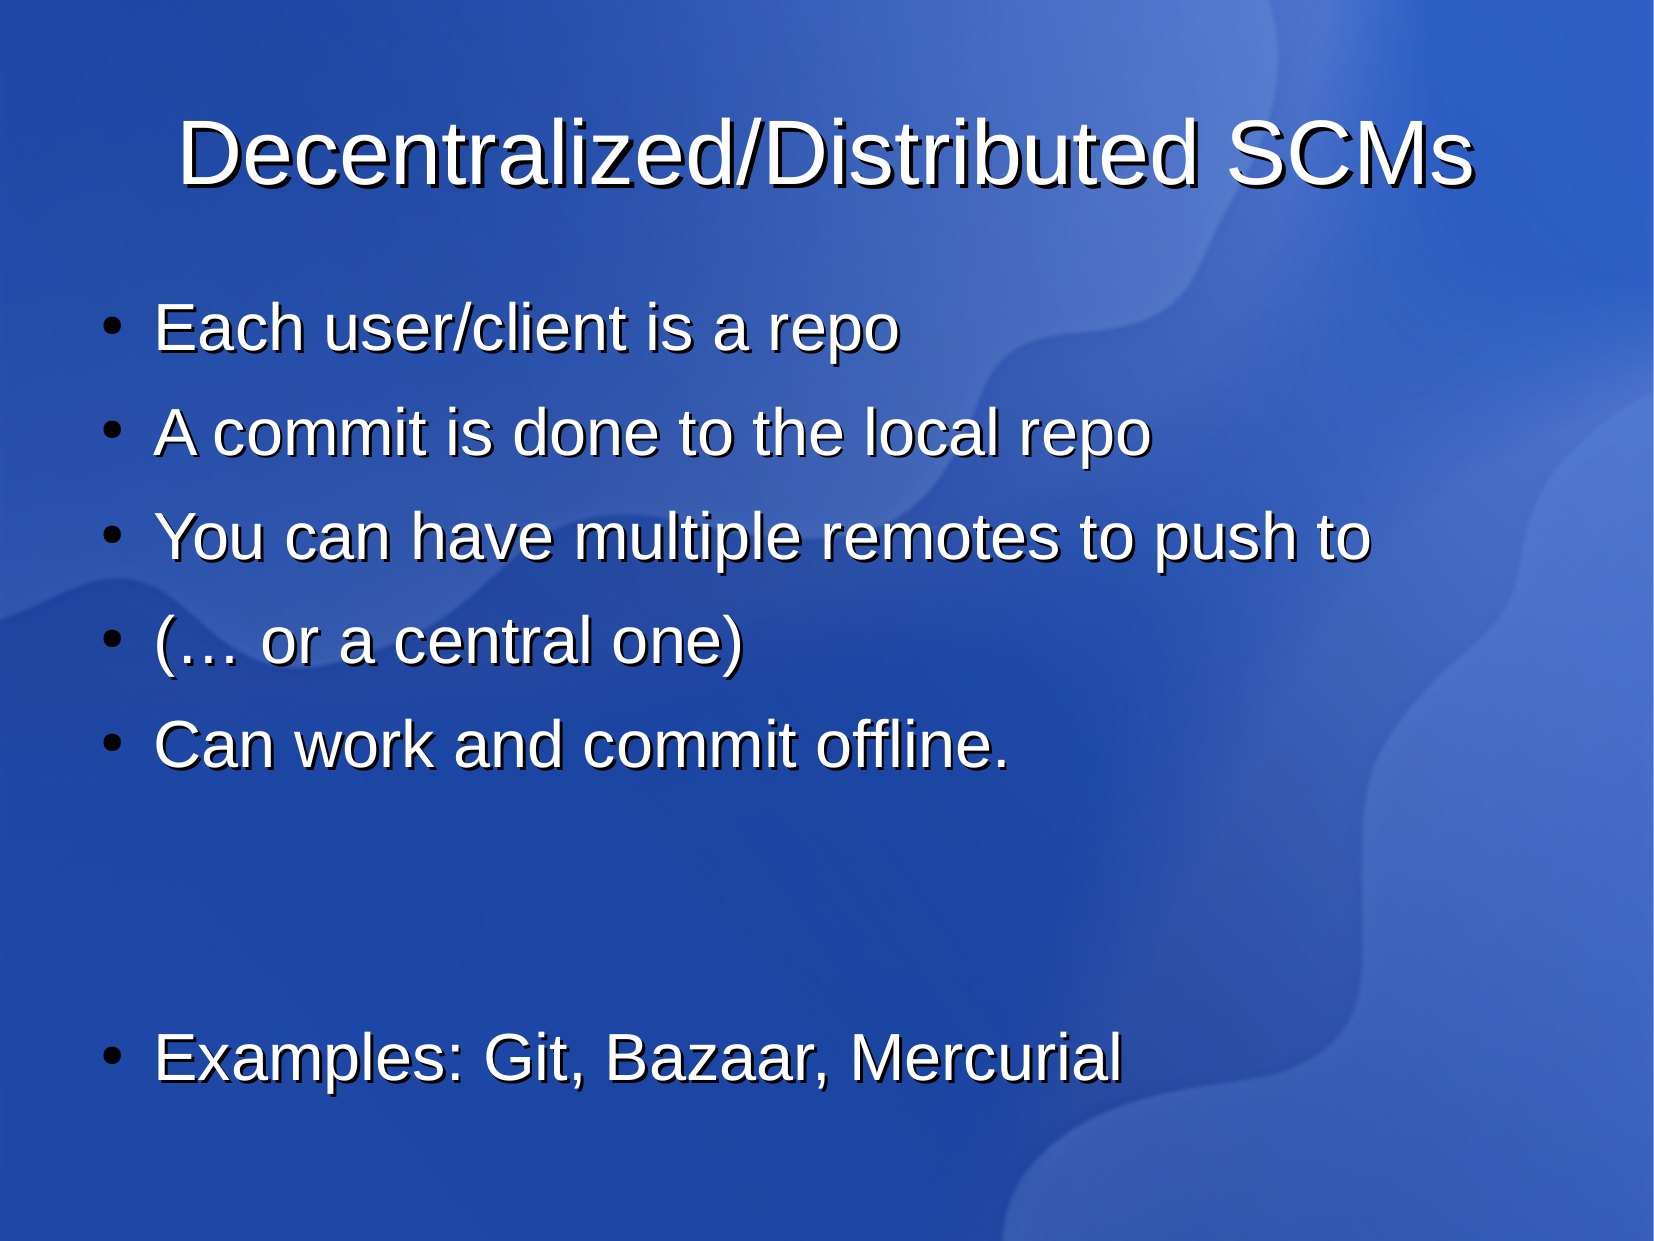

# Decentralized/Distributed SCMs
Each user/client is a repo
A commit is done to the local repo
You can have multiple remotes to push to
(… or a central one)
Can work and commit offline.
Examples: Git, Bazaar, Mercurial